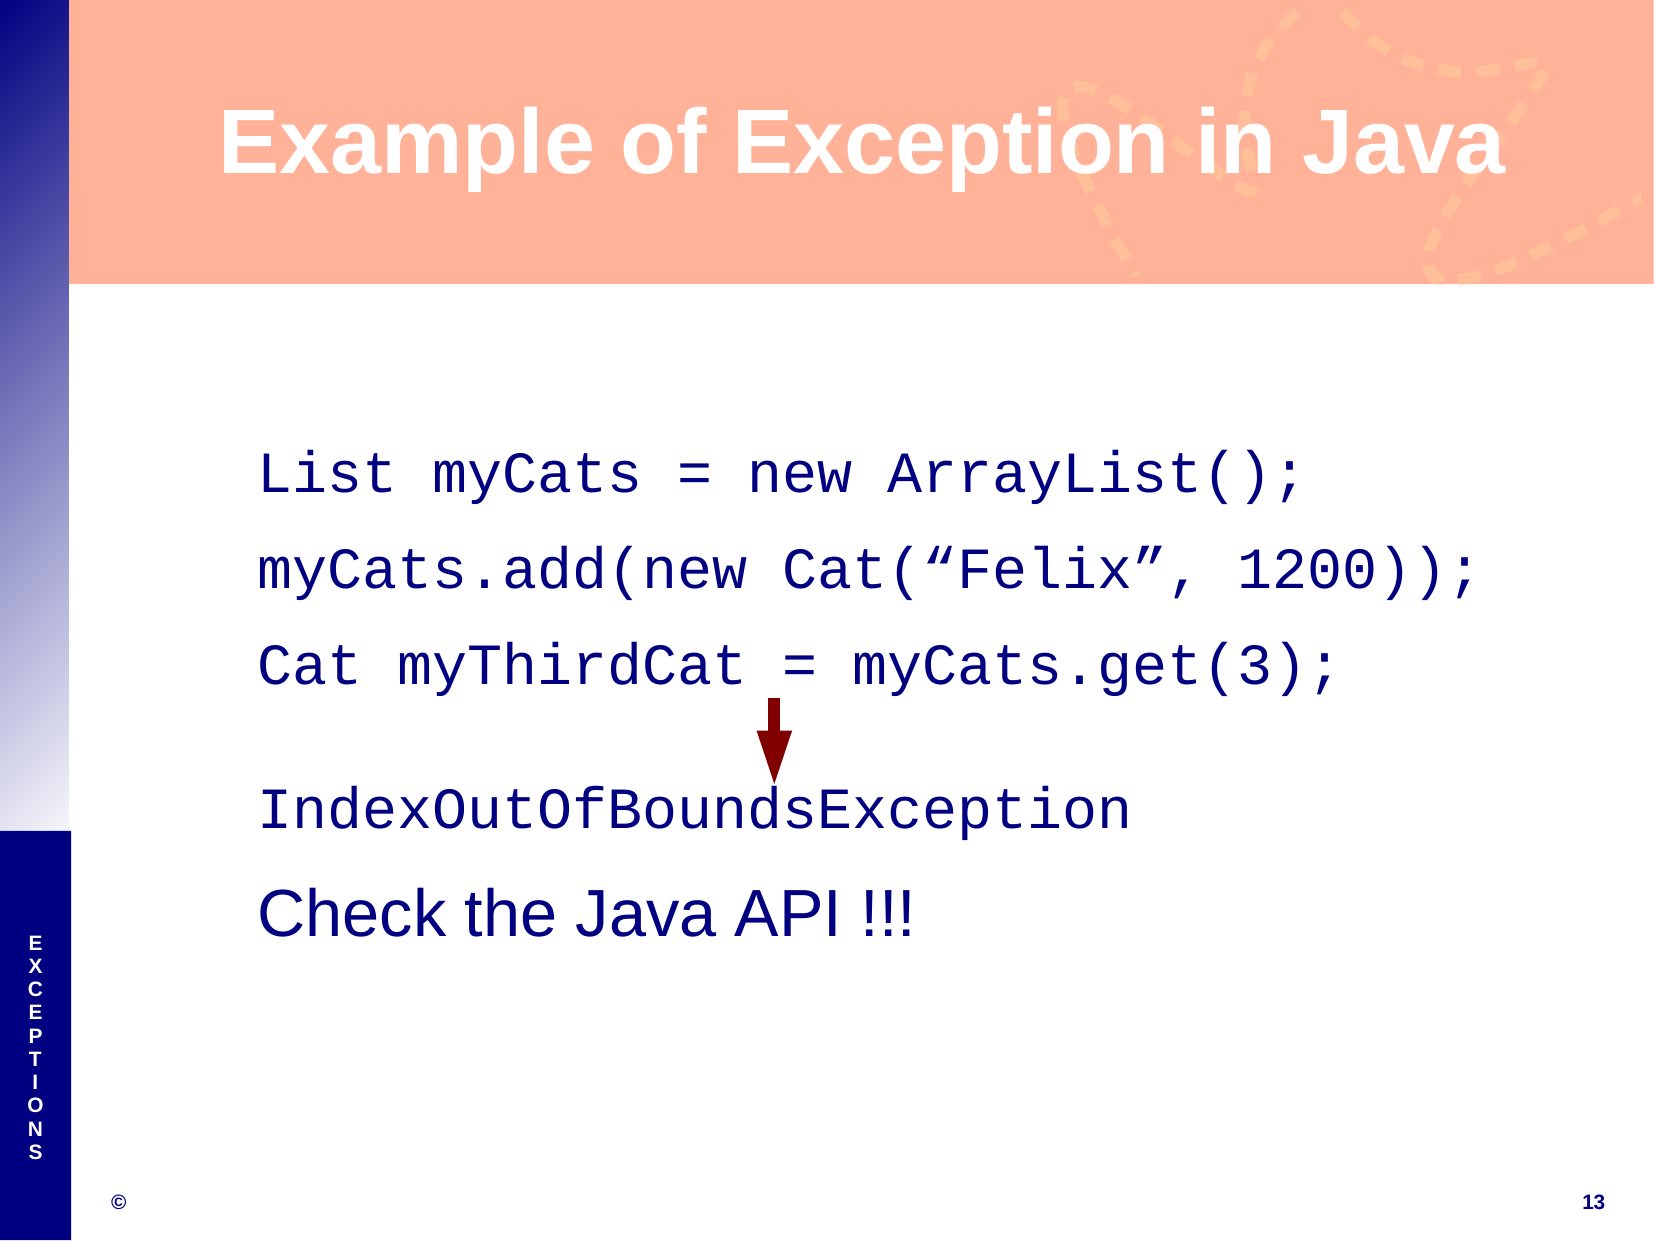

Example of Exception in Java
# List myCats = new ArrayList();
myCats.add(new Cat(“Felix”, 1200));
Cat myThirdCat = myCats.get(3);
IndexOutOfBoundsException
Check the Java API !!!
E
X
C
E
P
T
I
O
N
S